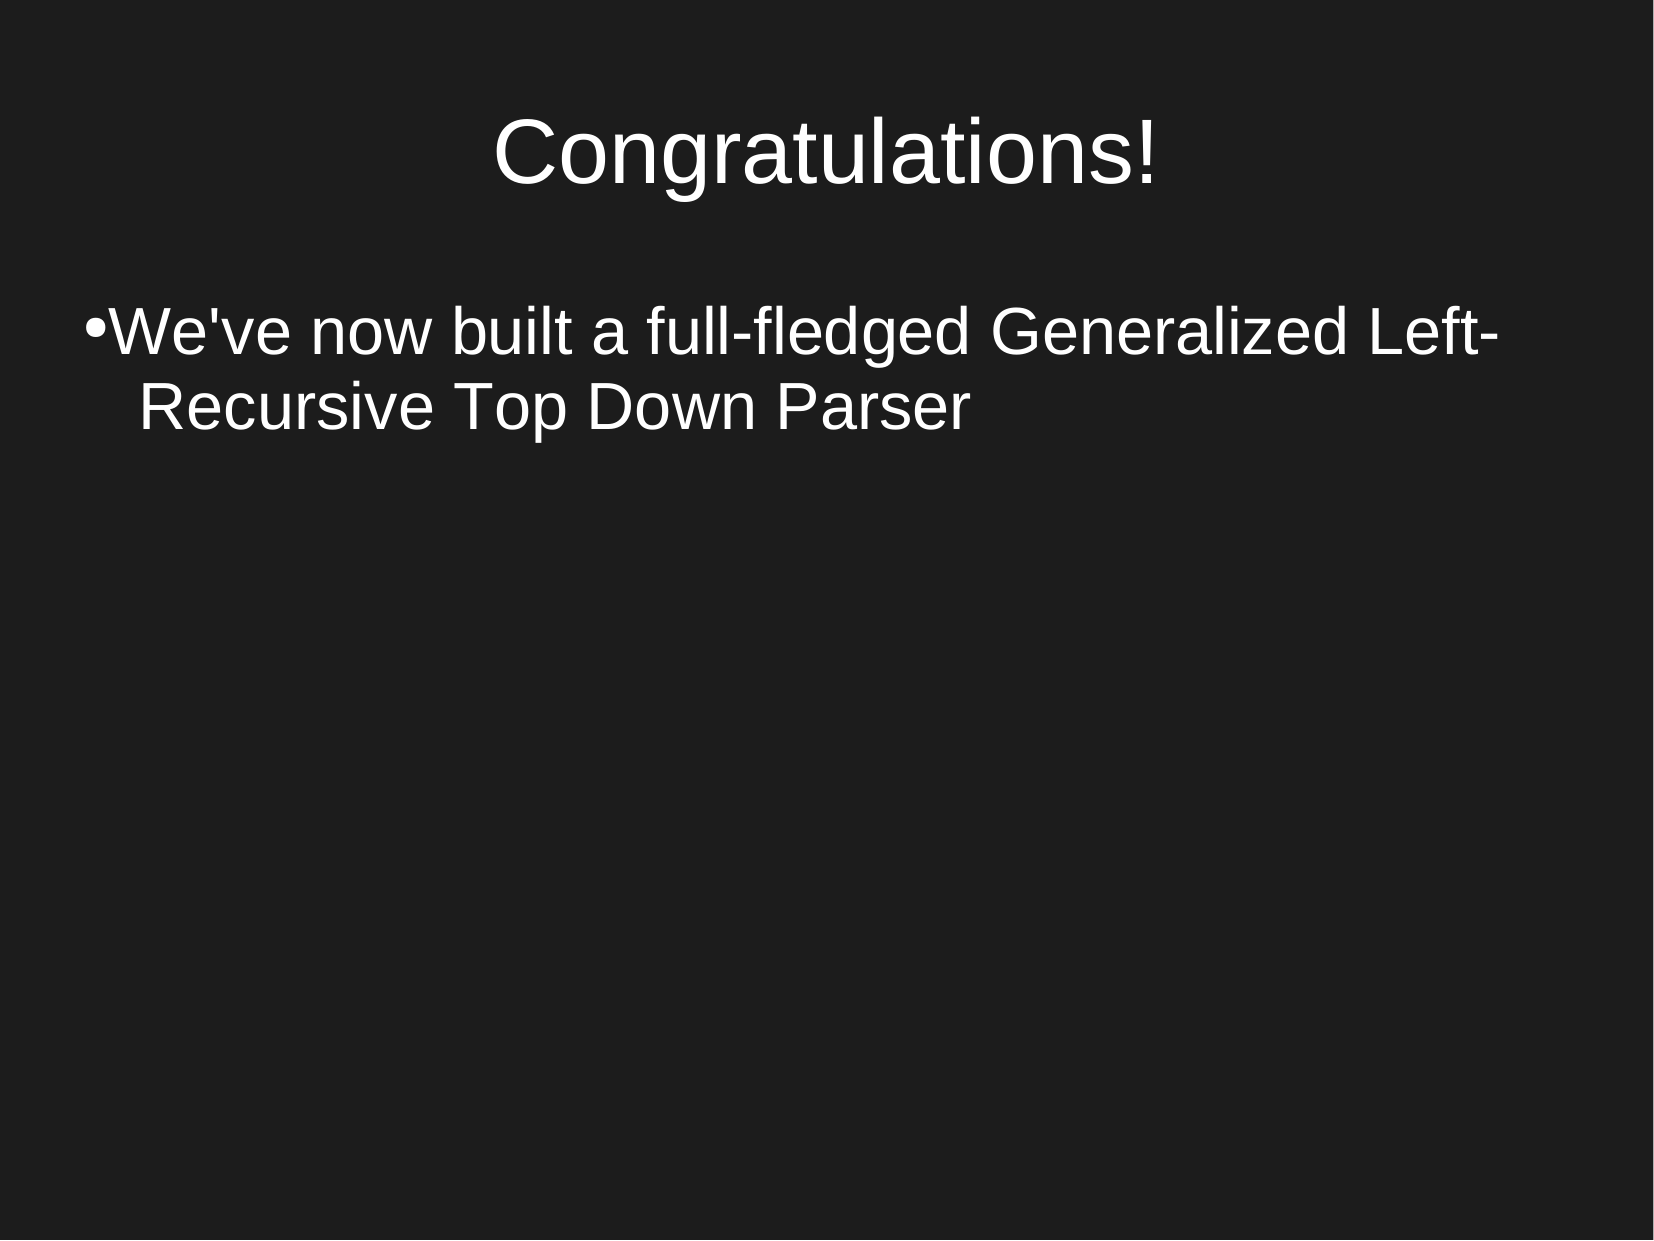

# Congratulations!
We've now built a full-fledged Generalized Left-Recursive Top Down Parser